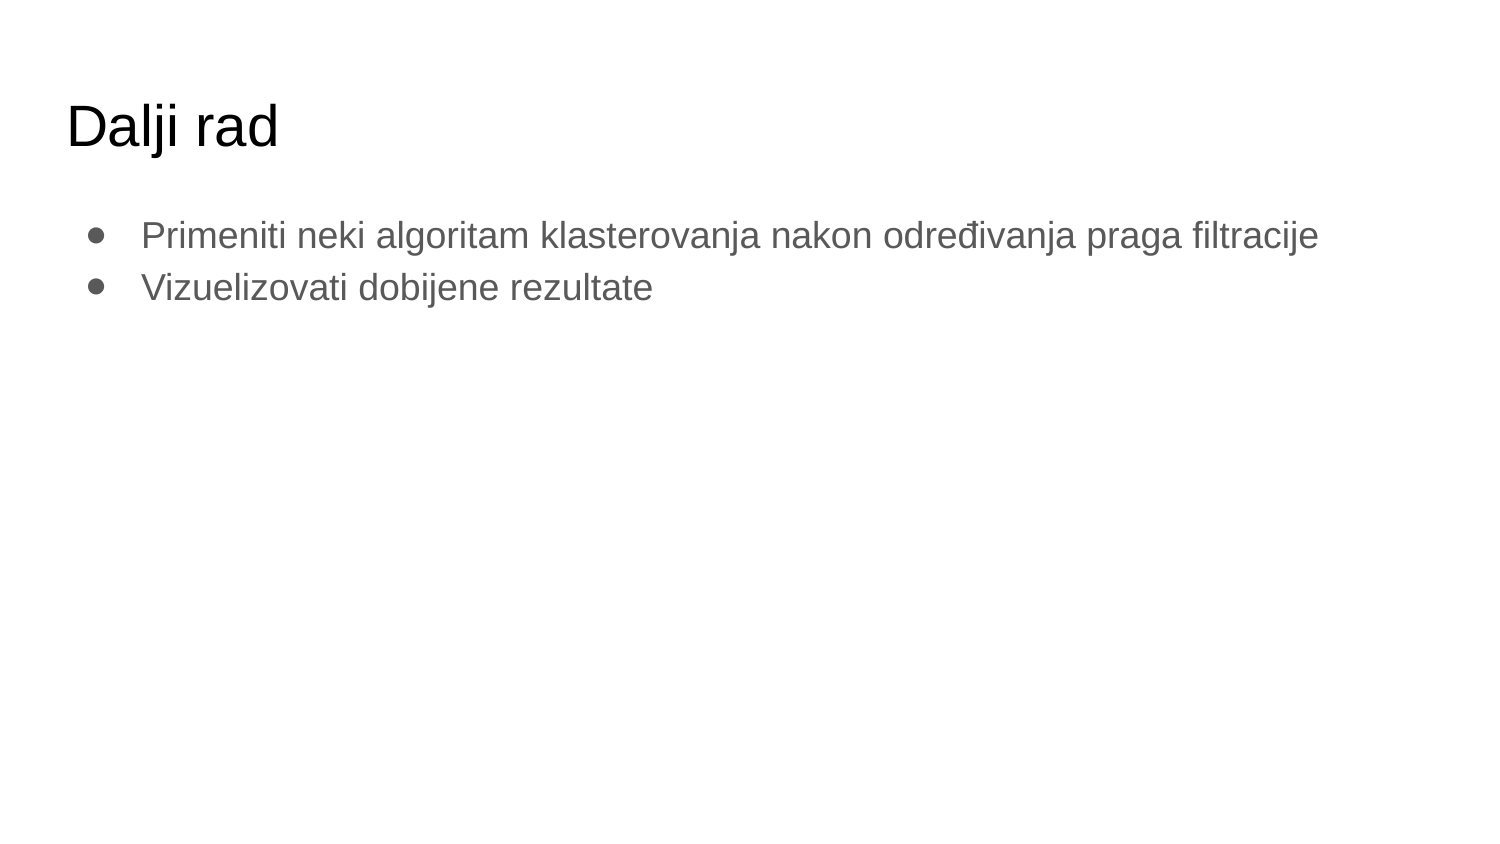

# Dalji rad
Primeniti neki algoritam klasterovanja nakon određivanja praga filtracije
Vizuelizovati dobijene rezultate